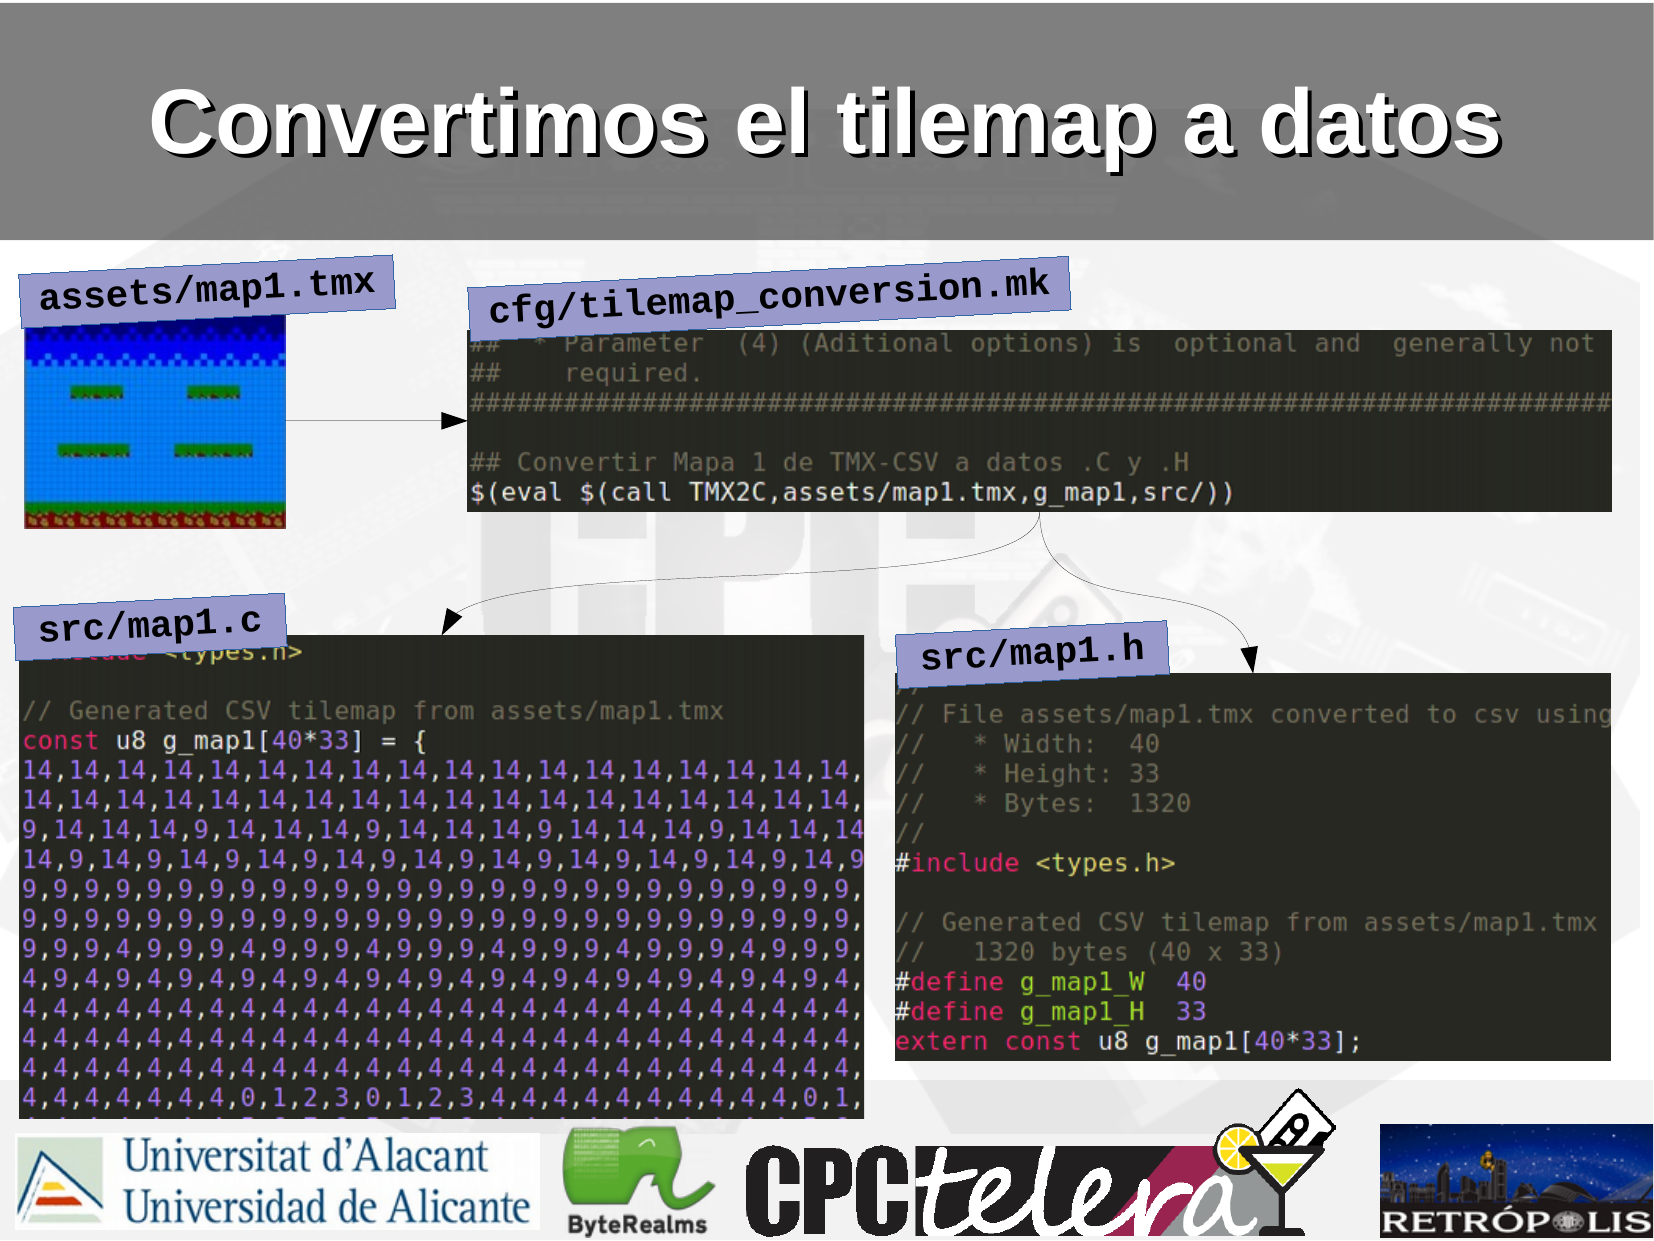

# Convertimos el tilemap a datos
assets/map1.tmx
cfg/tilemap_conversion.mk
src/map1.c
src/map1.h